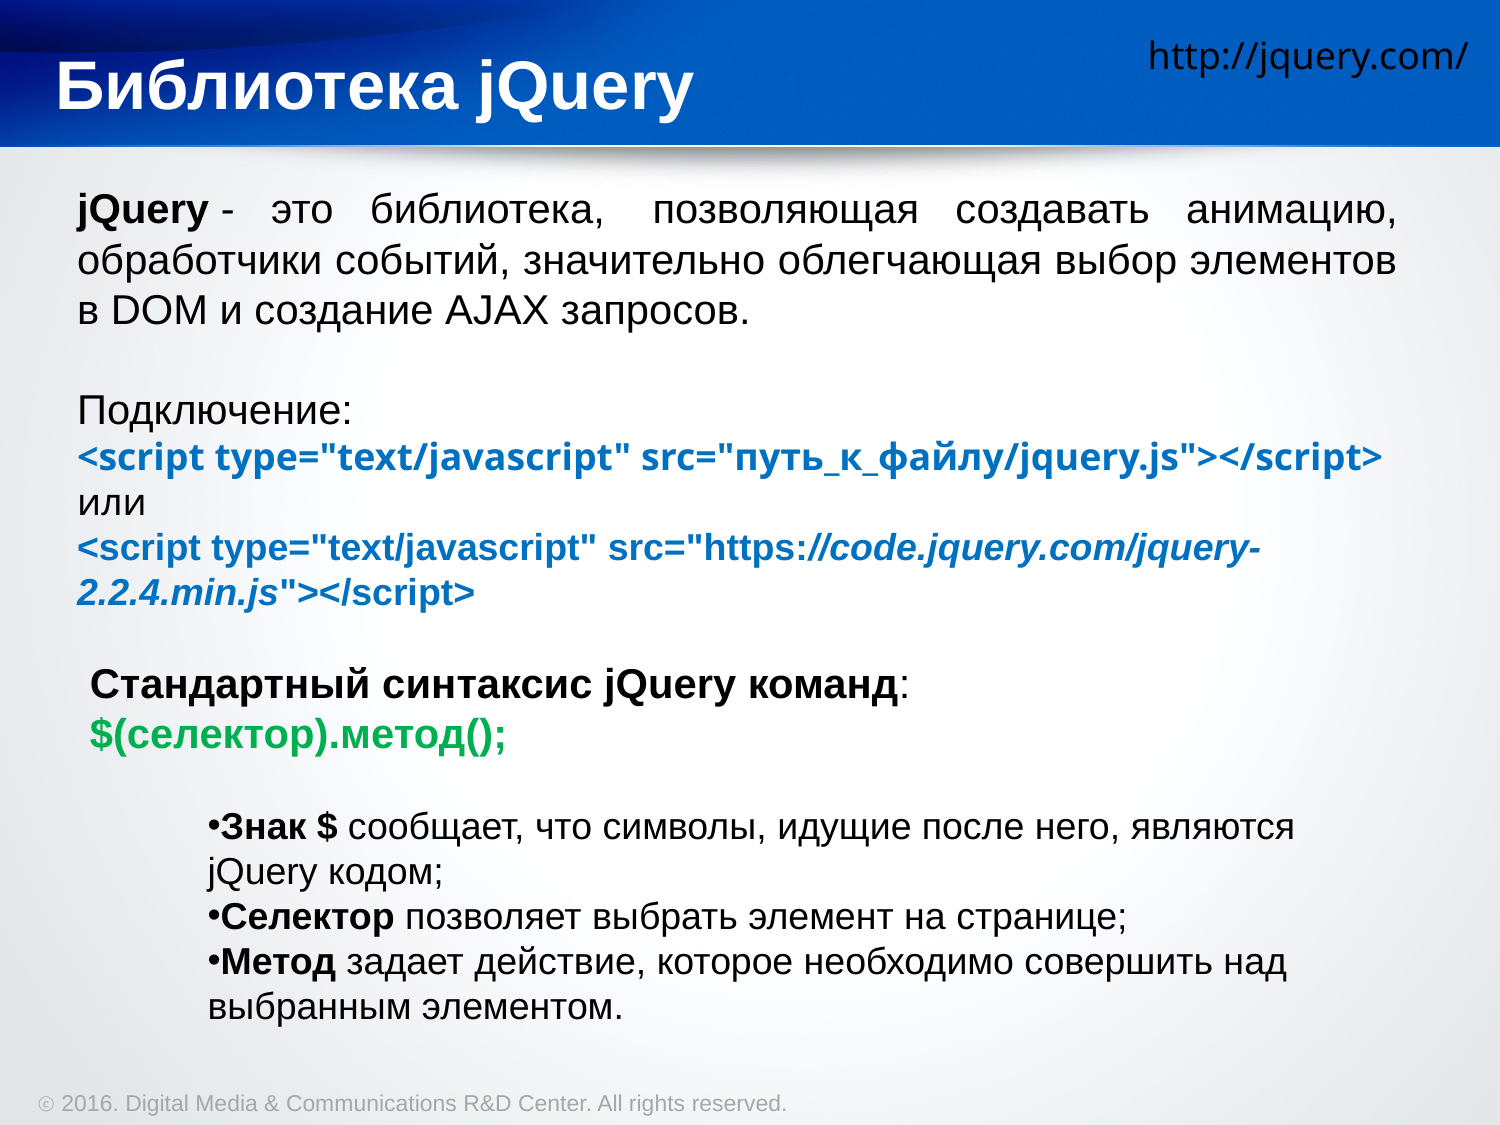

http://jquery.com/
# Библиотека jQuery
jQuery - это библиотека,  позволяющая создавать анимацию, обработчики событий, значительно облегчающая выбор элементов в DOM и создание AJAX запросов.
Подключение:
<script type="text/javascript" src="путь_к_файлу/jquery.js"></script>
или
<script type="text/javascript" src="https://code.jquery.com/jquery-2.2.4.min.js"></script>
Стандартный синтаксис jQuery команд:
$(селектор).метод();
Знак $ сообщает, что символы, идущие после него, являются jQuery кодом;
Селектор позволяет выбрать элемент на странице;
Метод задает действие, которое необходимо совершить над выбранным элементом.